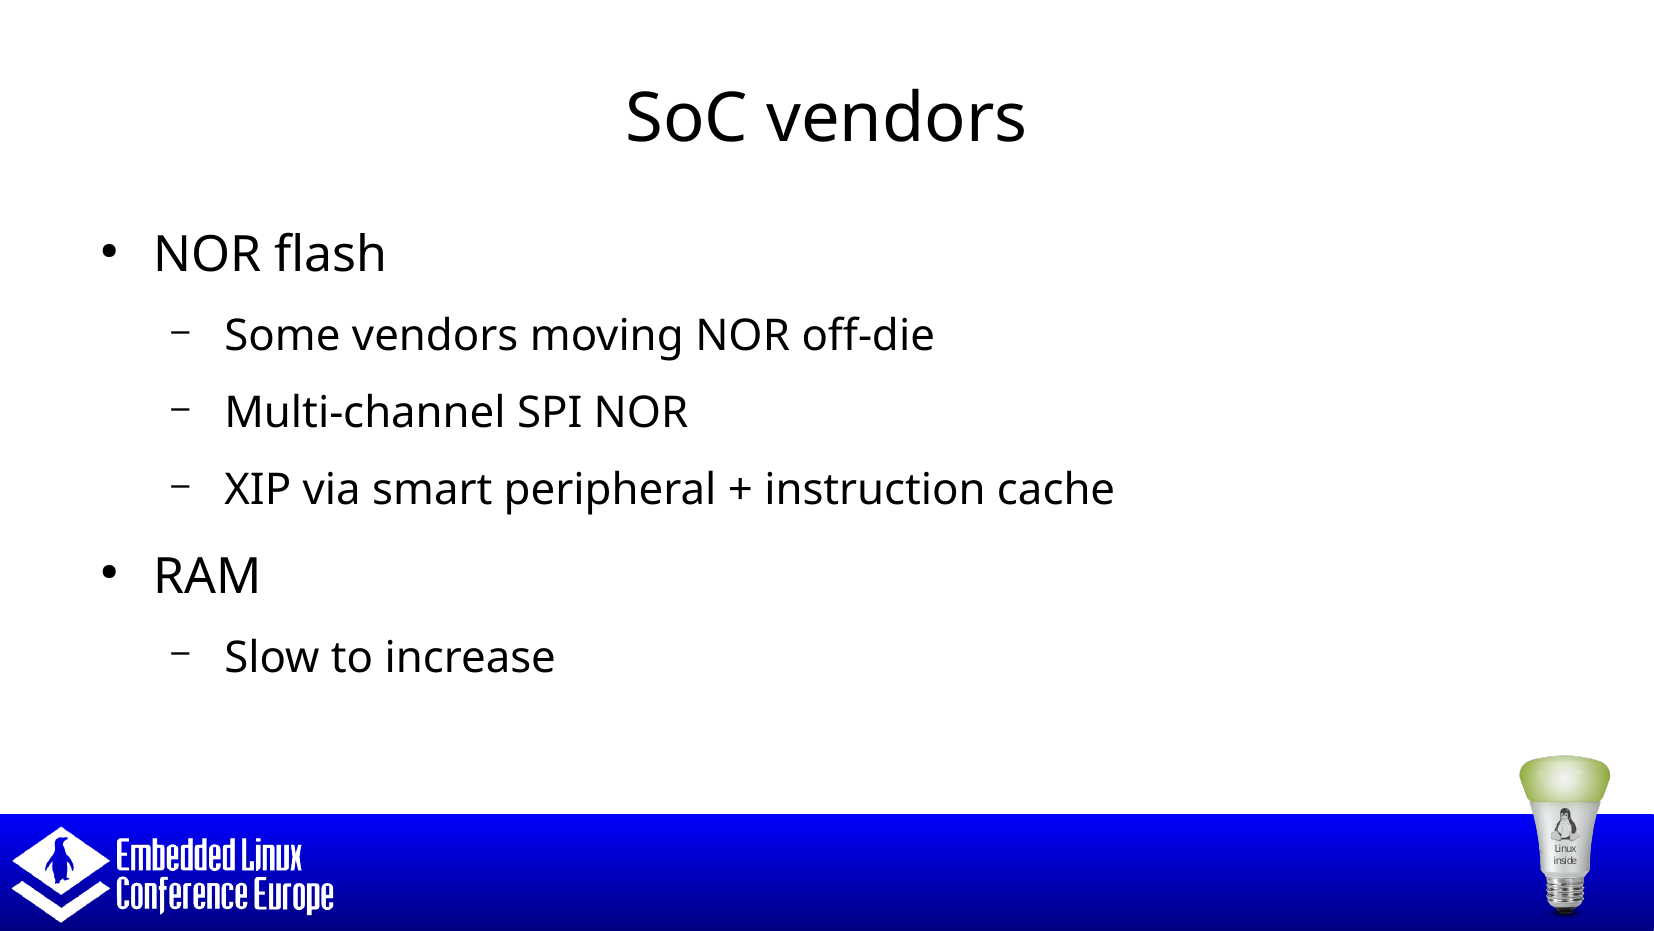

# SoC vendors
NOR flash
Some vendors moving NOR off-die
Multi-channel SPI NOR
XIP via smart peripheral + instruction cache
RAM
Slow to increase